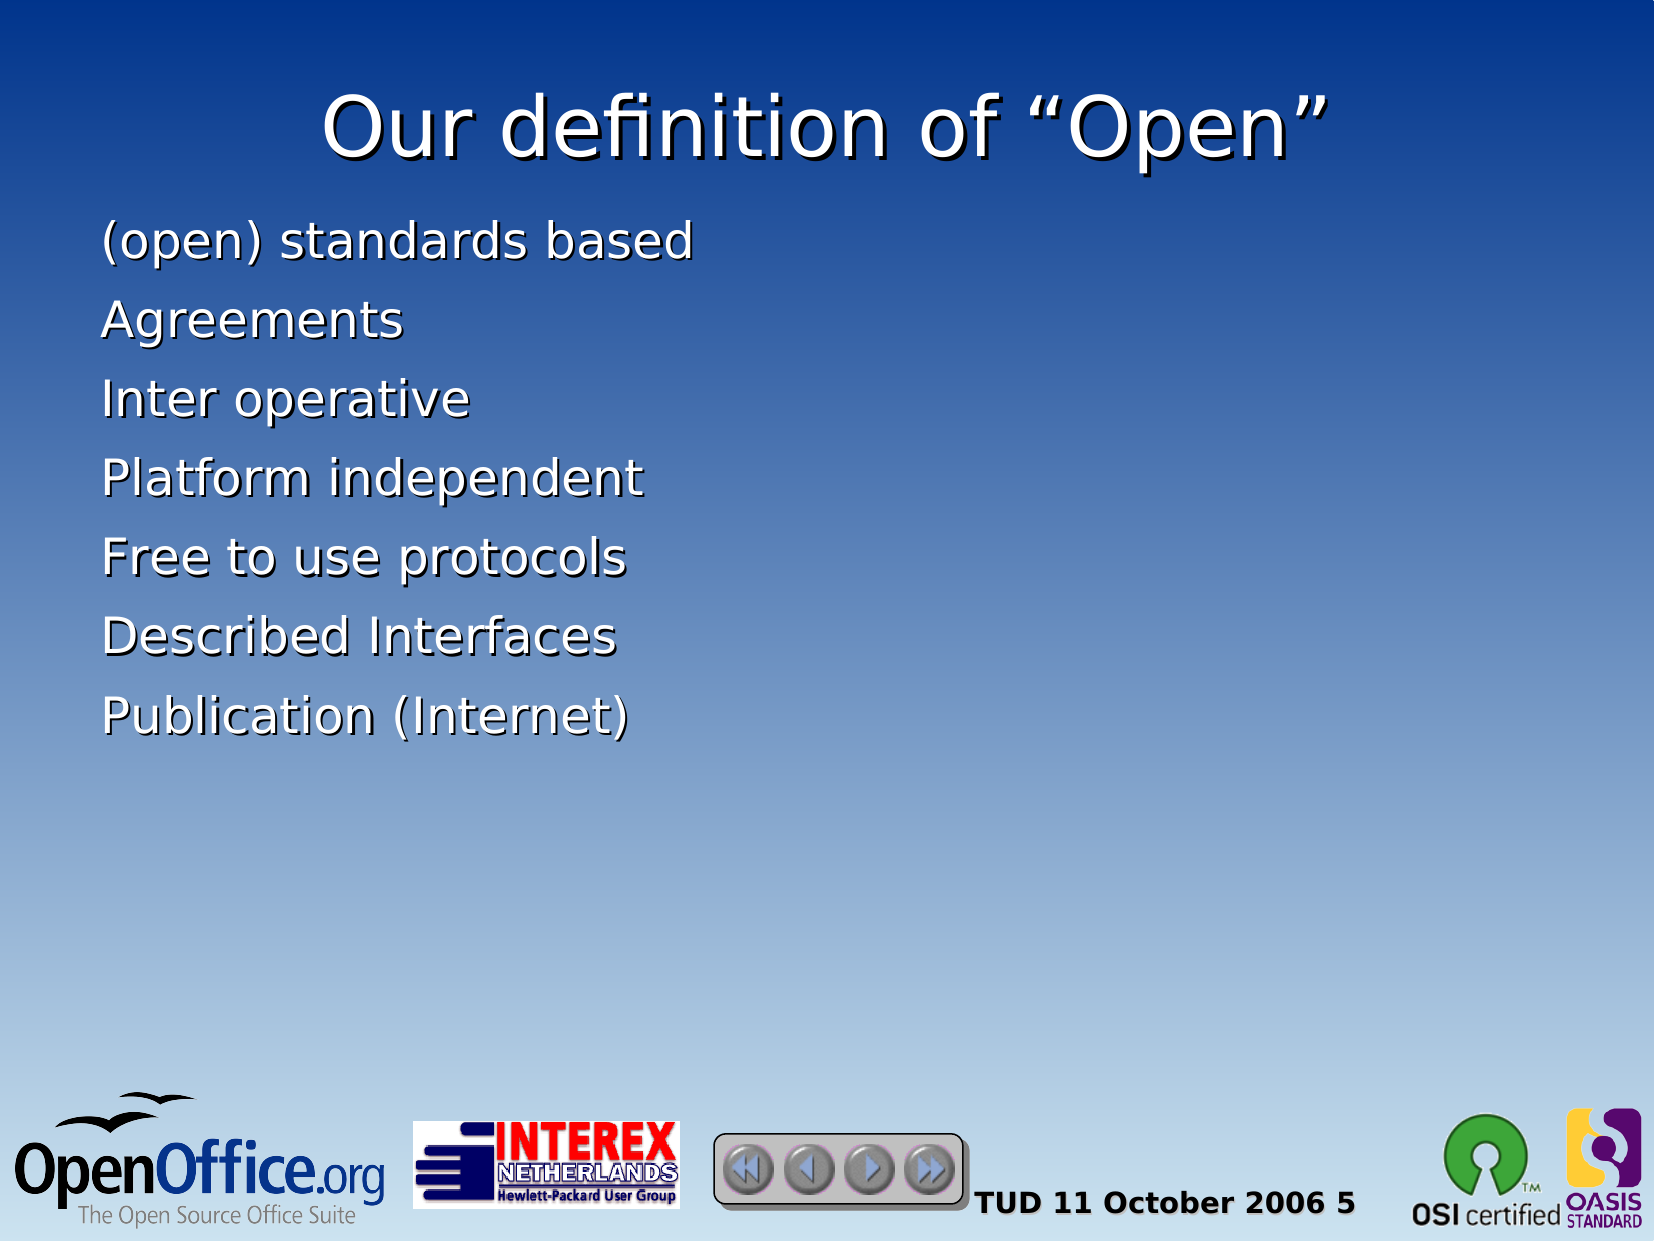

# Our definition of “Open”
(open) standards based
Agreements
Inter operative
Platform independent
Free to use protocols
Described Interfaces
Publication (Internet)
TUD 11 October 2006